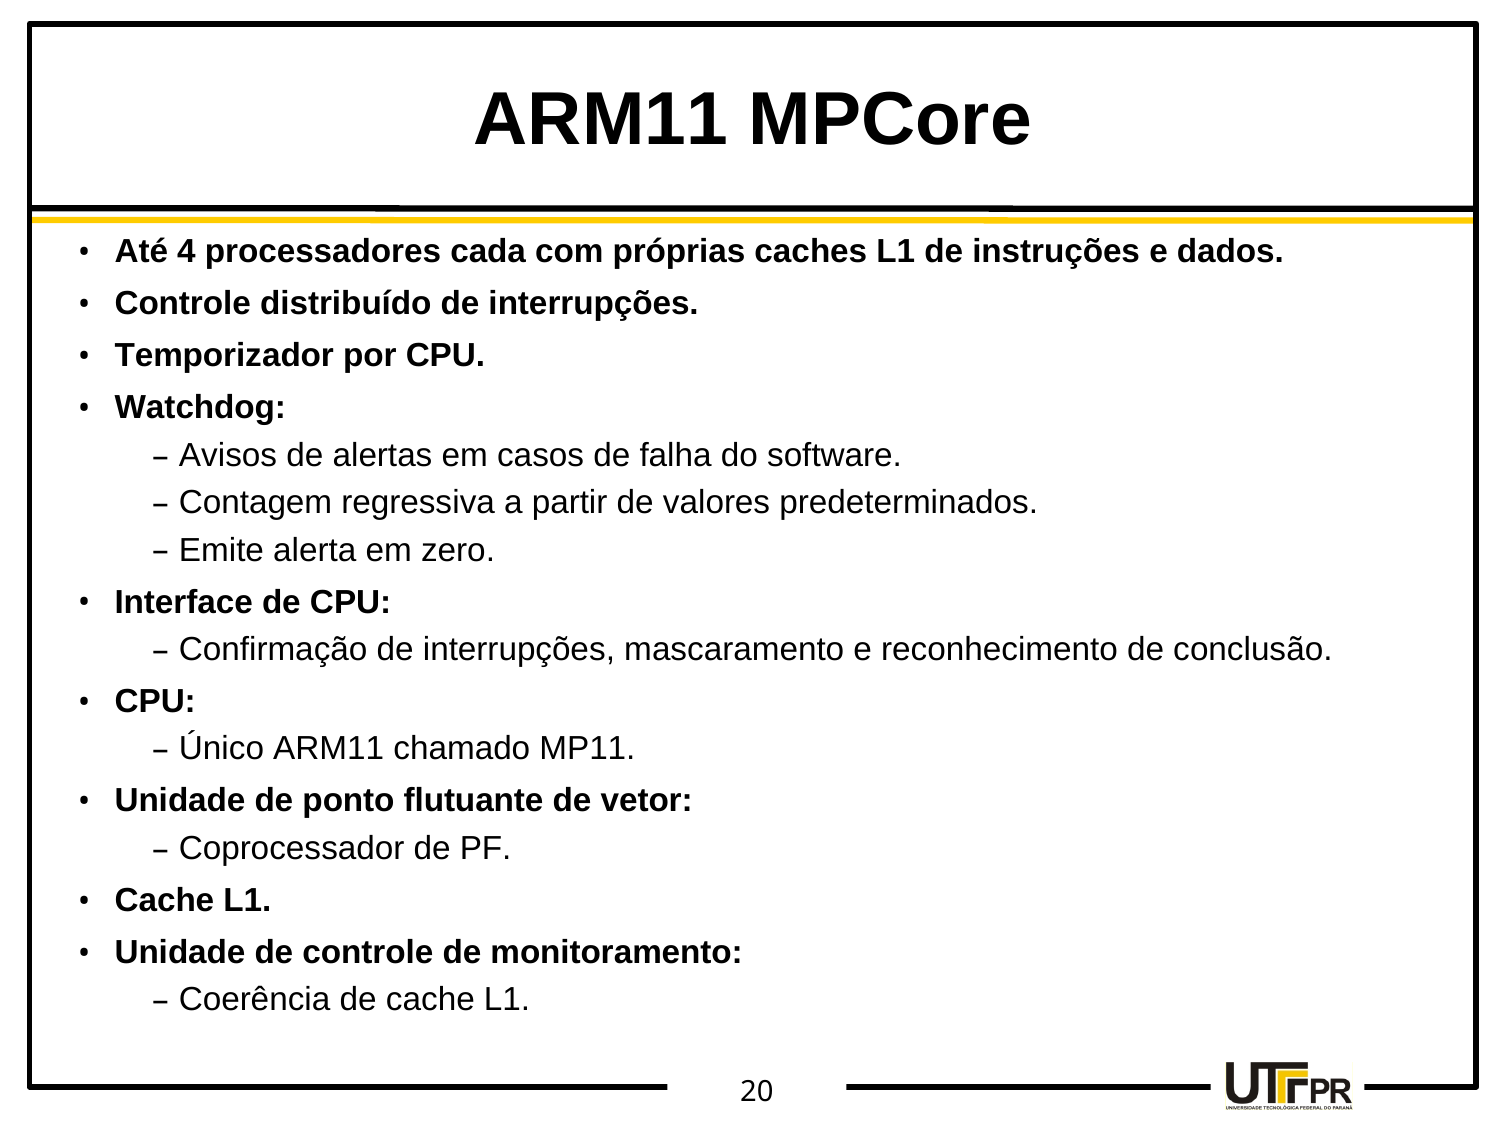

# ARM11 MPCore
Até 4 processadores cada com próprias caches L1 de instruções e dados.
Controle distribuído de interrupções.
Temporizador por CPU.
Watchdog:
Avisos de alertas em casos de falha do software.
Contagem regressiva a partir de valores predeterminados.
Emite alerta em zero.
Interface de CPU:
Confirmação de interrupções, mascaramento e reconhecimento de conclusão.
CPU:
Único ARM11 chamado MP11.
Unidade de ponto flutuante de vetor:
Coprocessador de PF.
Cache L1.
Unidade de controle de monitoramento:
Coerência de cache L1.